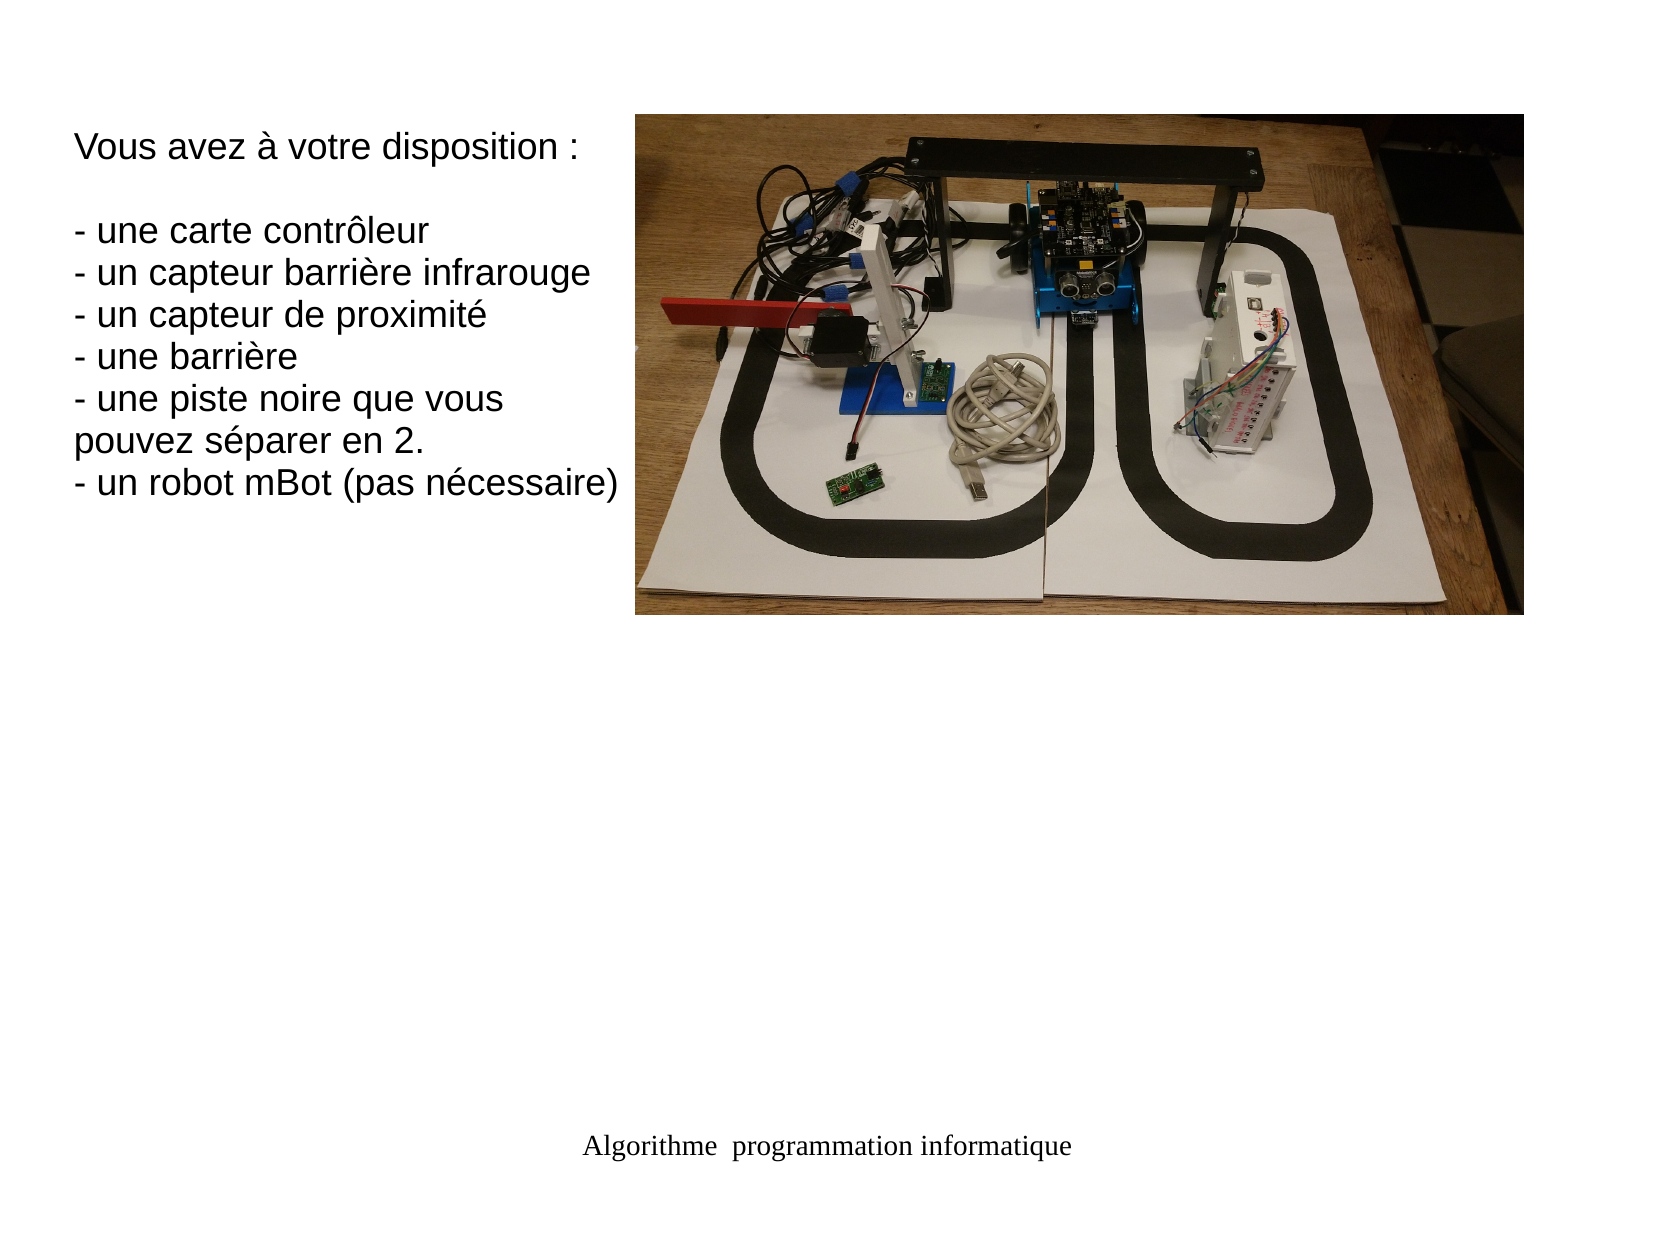

Vous avez à votre disposition :
- une carte contrôleur
- un capteur barrière infrarouge
- un capteur de proximité
- une barrière
- une piste noire que vous
pouvez séparer en 2.
- un robot mBot (pas nécessaire)
Algorithme programmation informatique